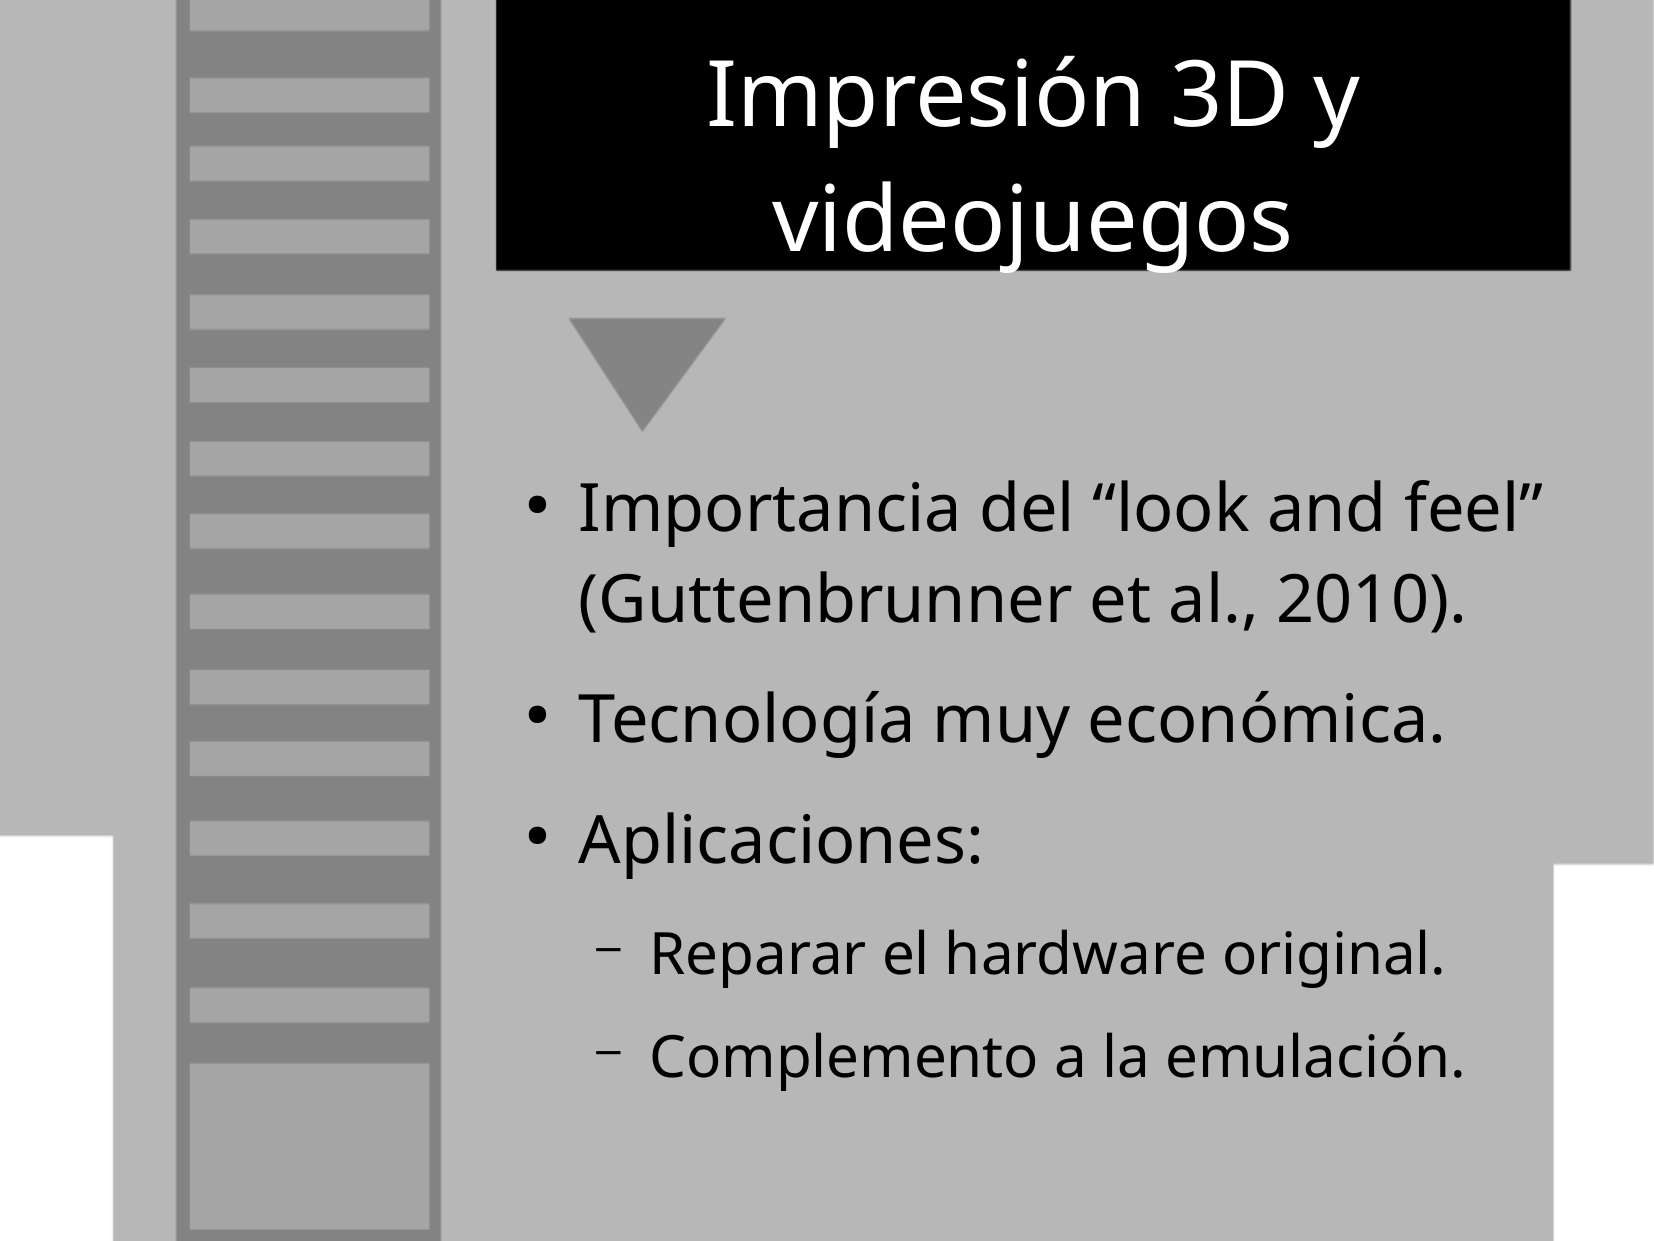

# Impresión 3D y videojuegos
Importancia del “look and feel” (Guttenbrunner et al., 2010).
Tecnología muy económica.
Aplicaciones:
Reparar el hardware original.
Complemento a la emulación.